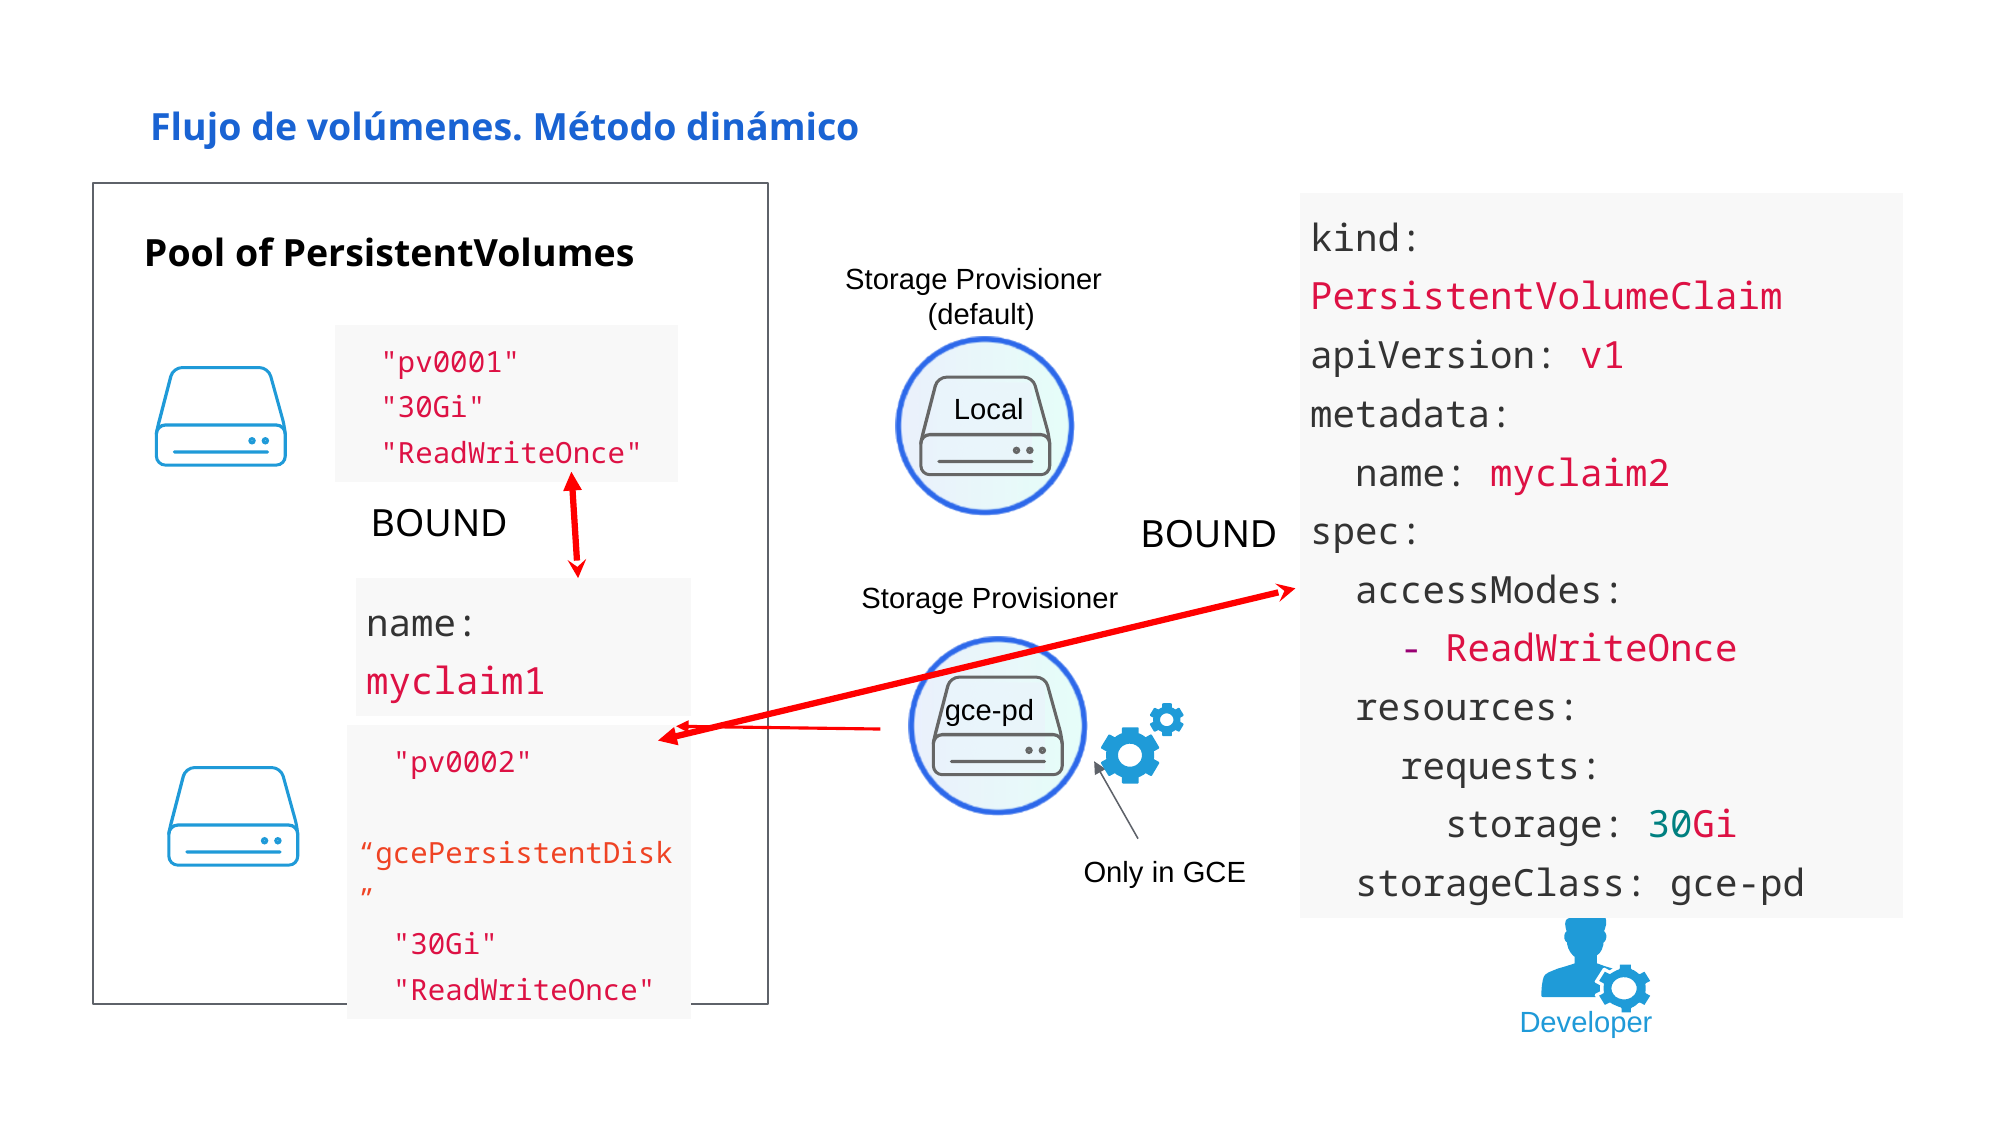

Flujo de volúmenes. Método dinámico
| kind: PersistentVolumeClaim apiVersion: v1 metadata: name: myclaim2 spec: accessModes: - ReadWriteOnce resources: requests: storage: 30Gi storageClass: gce-pd |
| --- |
Pool of PersistentVolumes
Storage Provisioner
 (default)
| "pv0001" "30Gi" "ReadWriteOnce" |
| --- |
Local
BOUND
BOUND
Storage Provisioner
| name: myclaim1 |
| --- |
gce-pd
| "pv0002" “gcePersistentDisk” "30Gi" "ReadWriteOnce" |
| --- |
Only in GCE
Developer